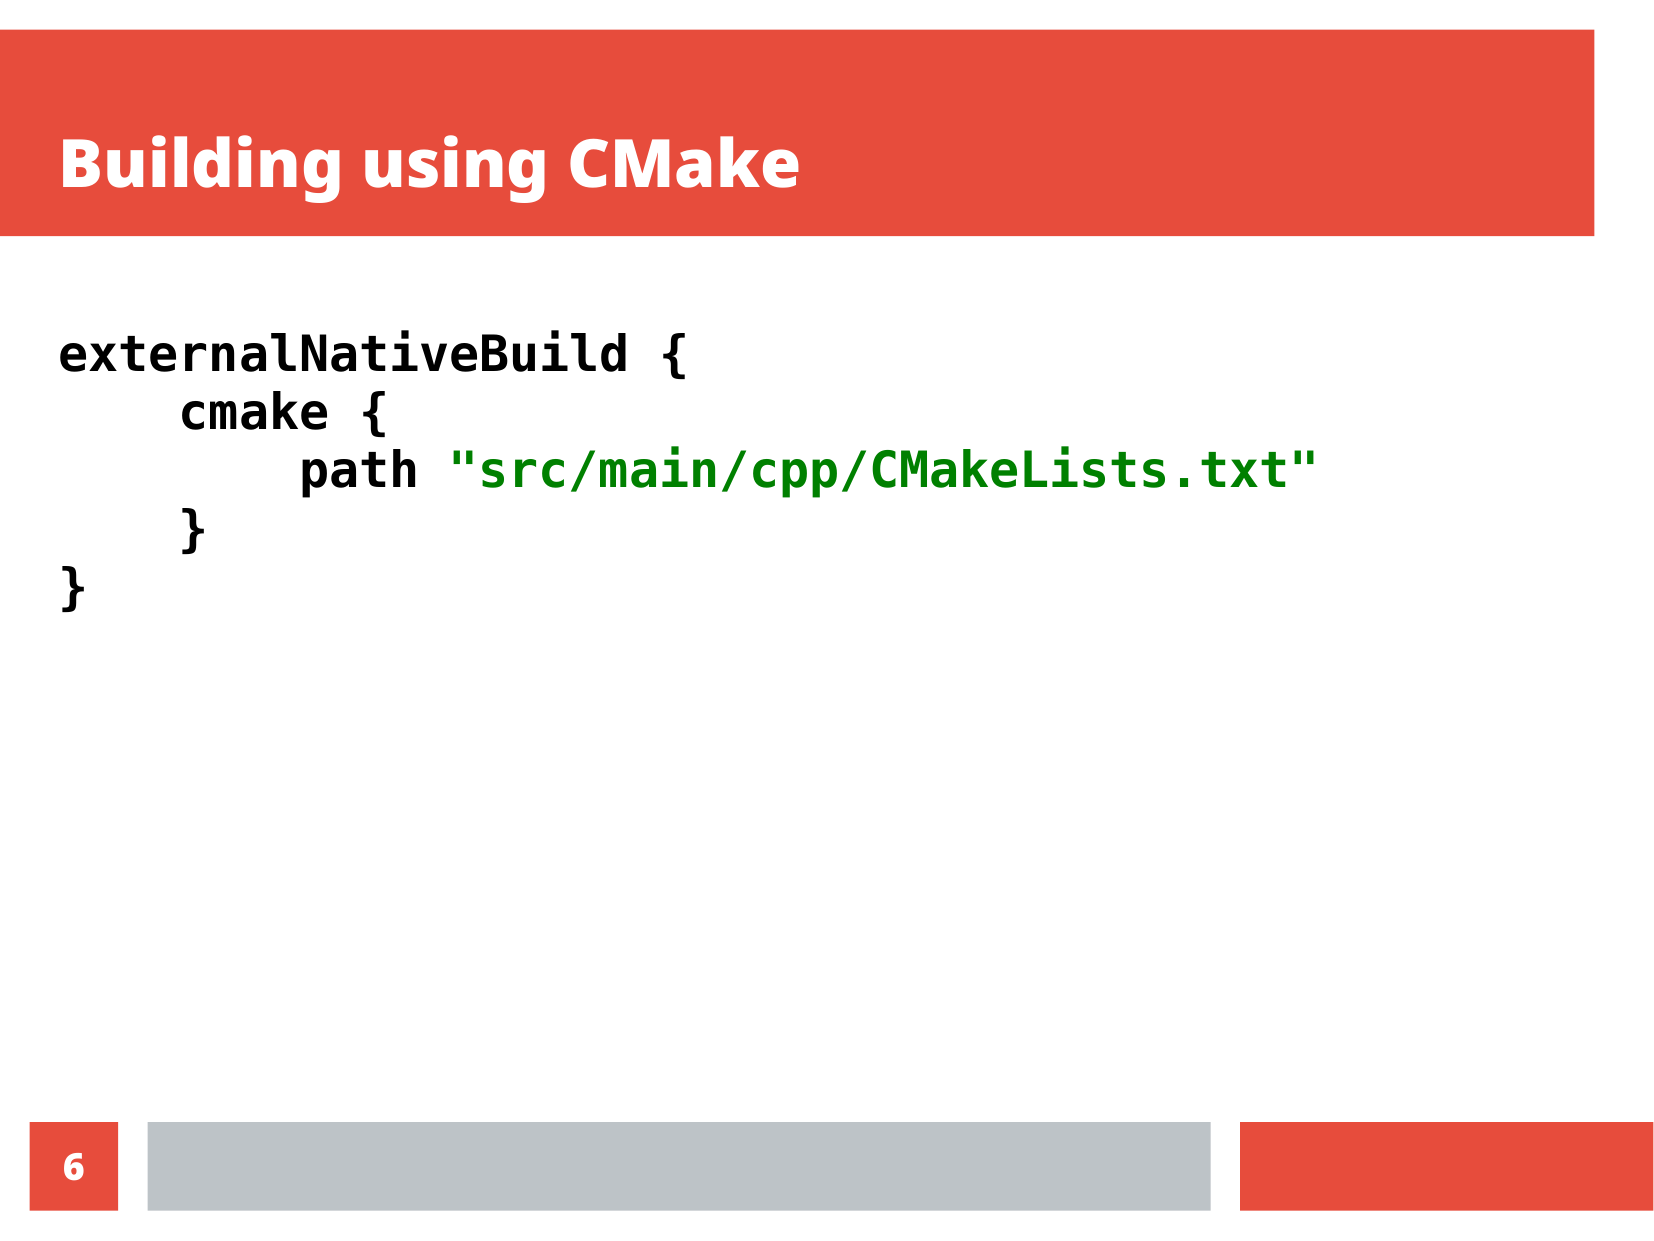

# Building using CMake
externalNativeBuild {
 cmake {
 path "src/main/cpp/CMakeLists.txt"
 }
}
6